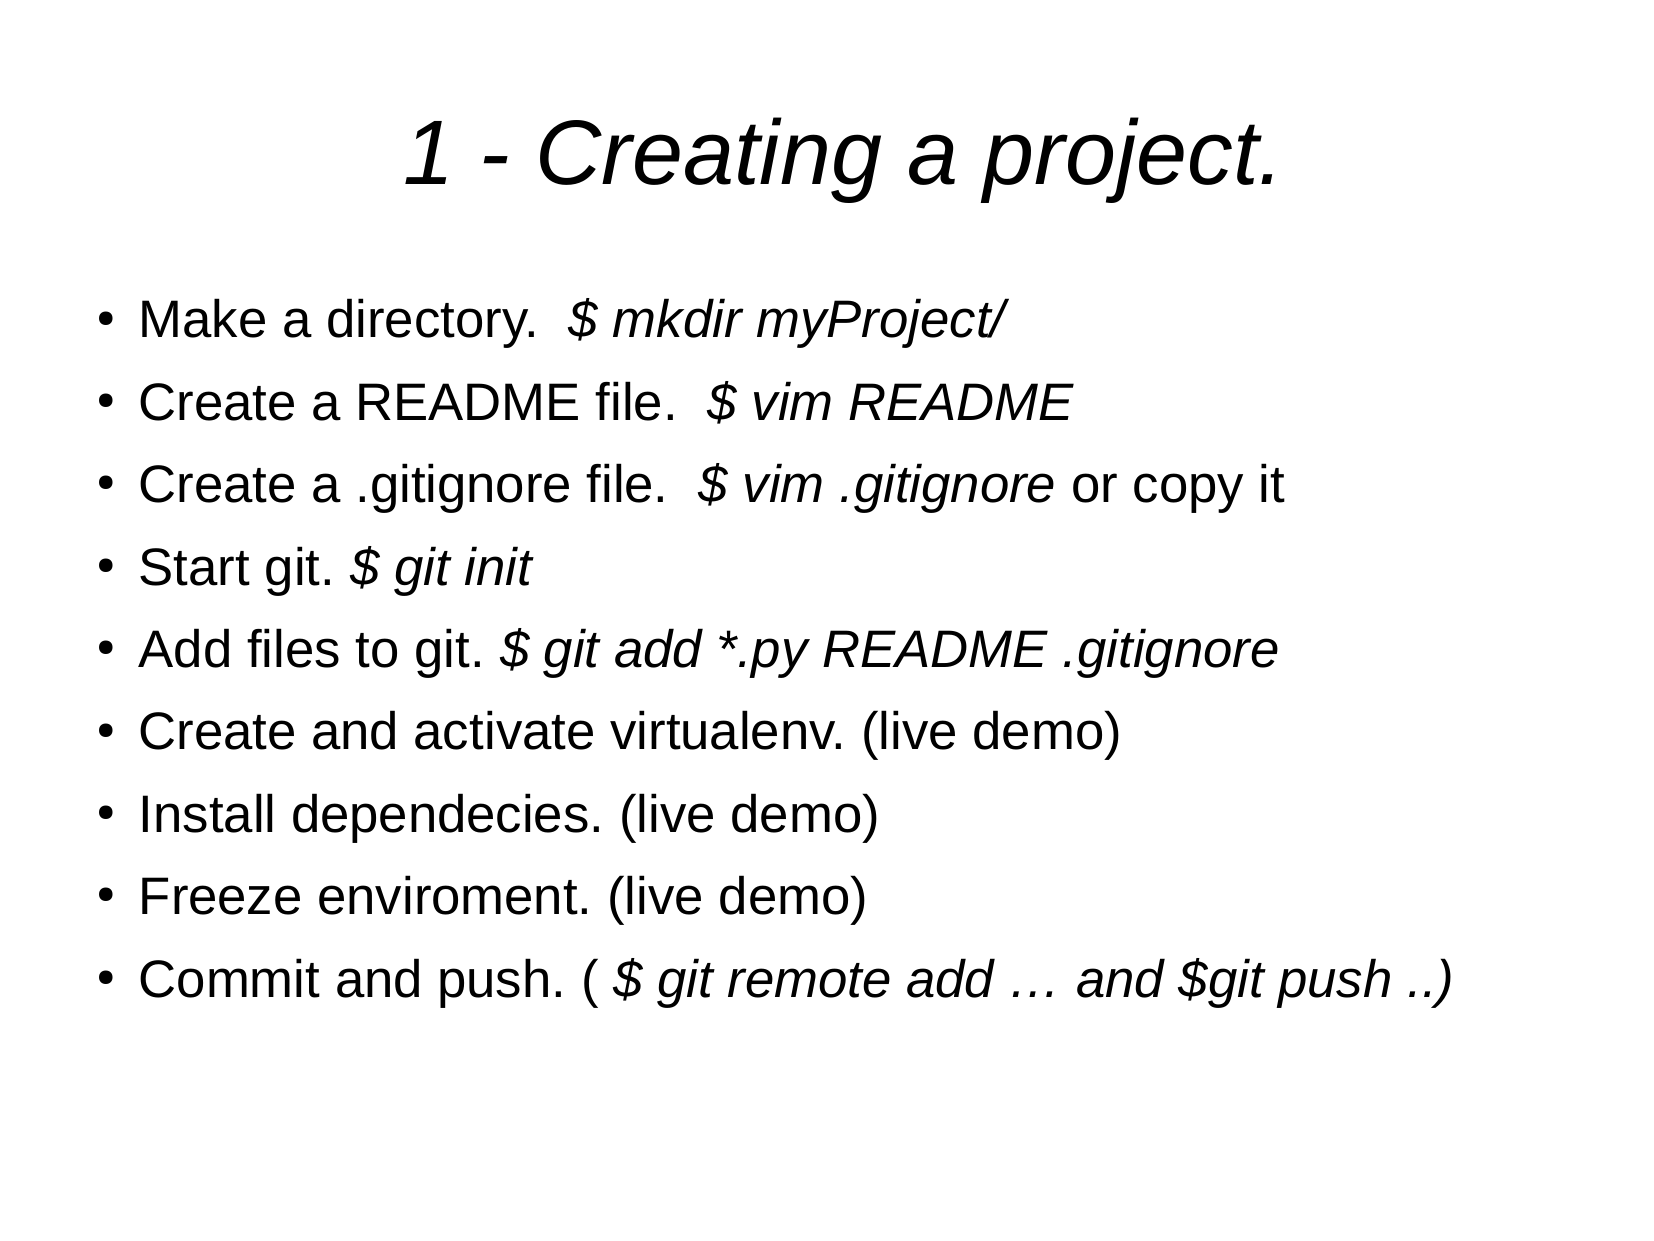

# 1 - Creating a project.
Make a directory. $ mkdir myProject/
Create a README file. $ vim README
Create a .gitignore file. $ vim .gitignore or copy it
Start git. $ git init
Add files to git. $ git add *.py README .gitignore
Create and activate virtualenv. (live demo)
Install dependecies. (live demo)
Freeze enviroment. (live demo)
Commit and push. ( $ git remote add … and $git push ..)